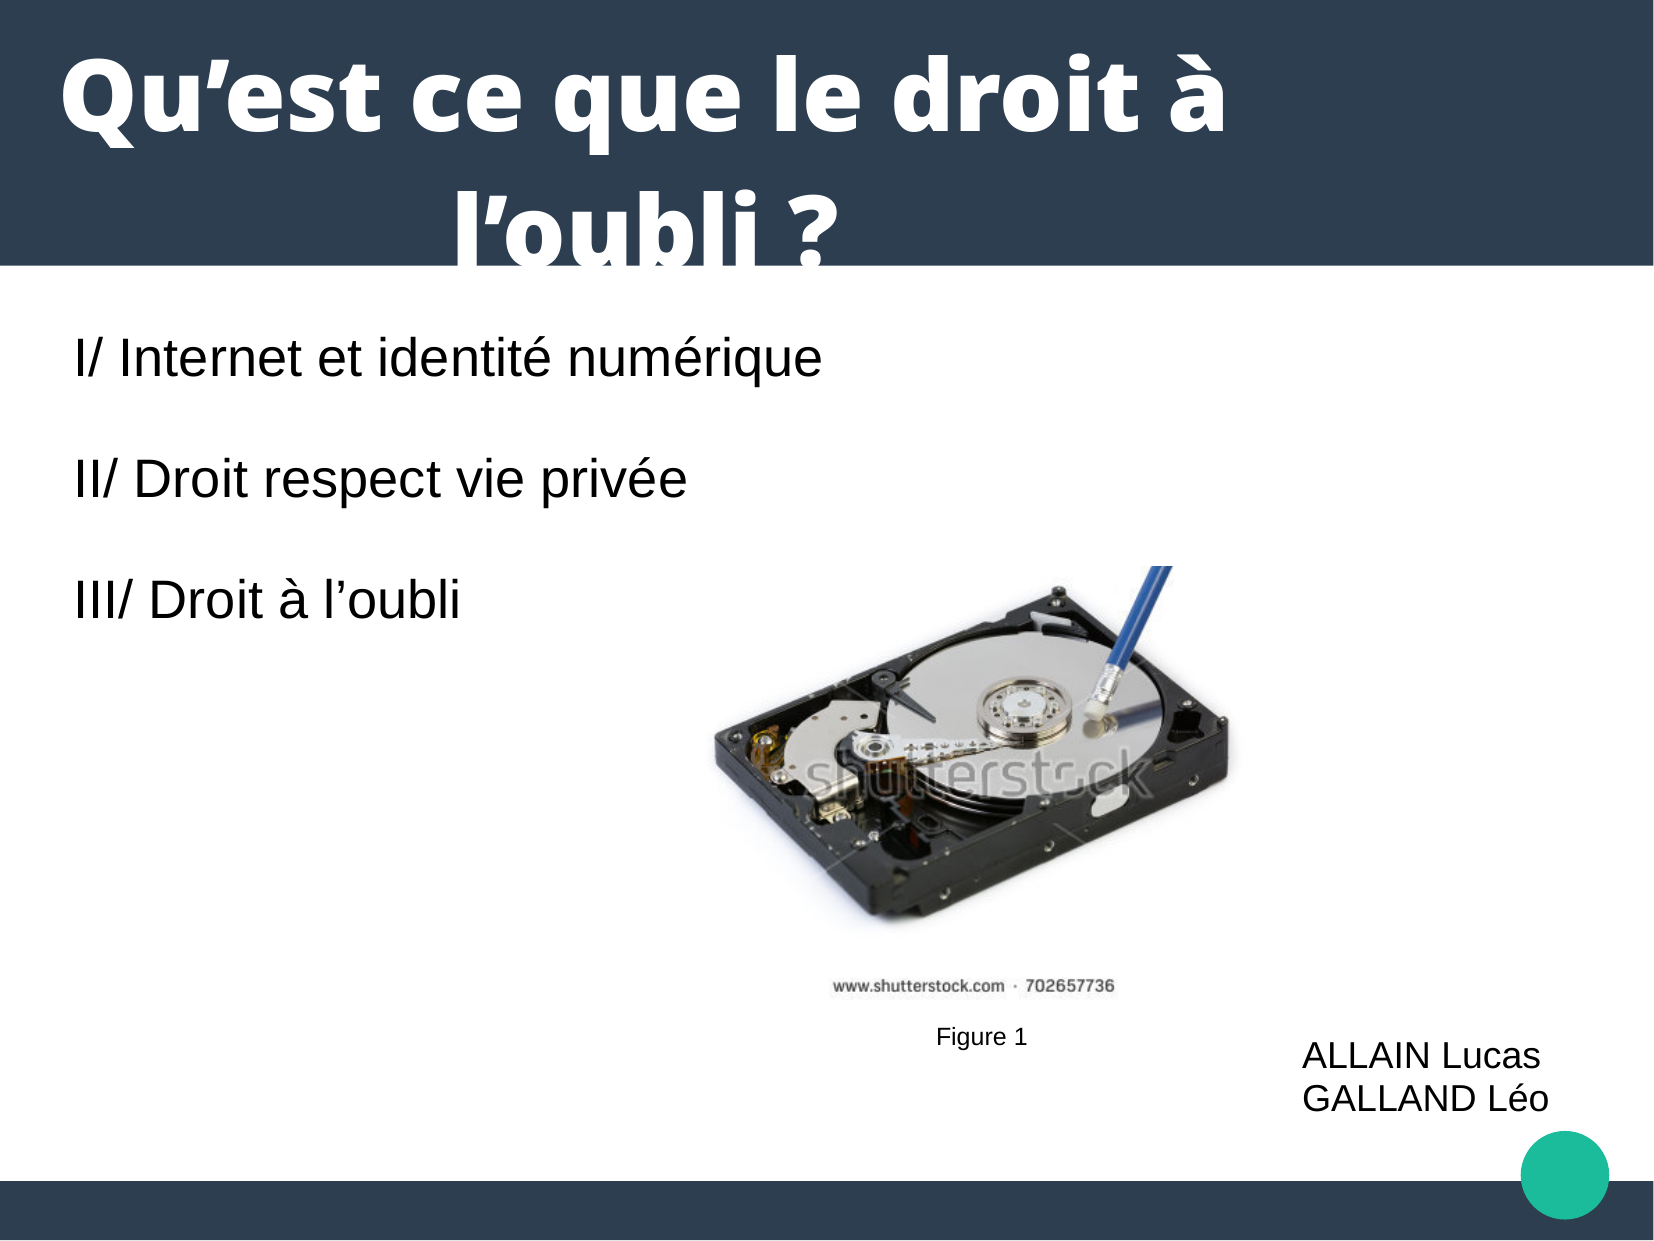

# Qu’est ce que le droit à l’oubli ?
I/ Internet et identité numérique
II/ Droit respect vie privée
III/ Droit à l’oubli
Figure 1
ALLAIN Lucas
GALLAND Léo